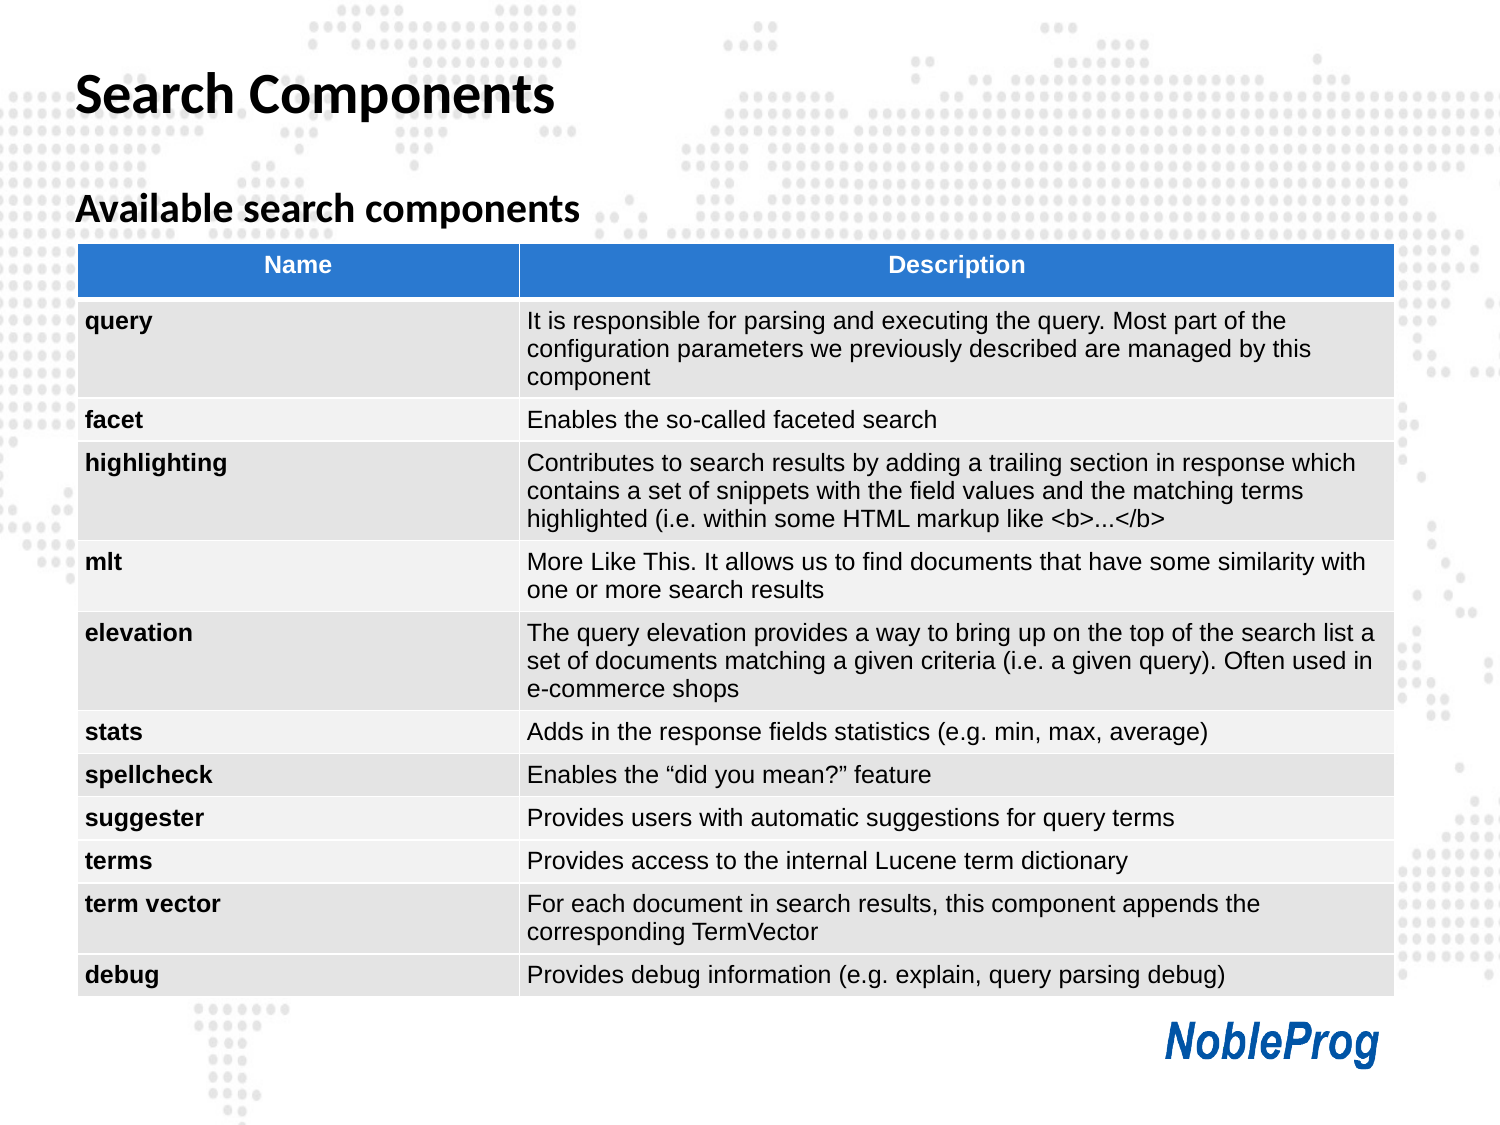

Search Components
Available search components
| Name | Description |
| --- | --- |
| query | It is responsible for parsing and executing the query. Most part of the configuration parameters we previously described are managed by this component |
| facet | Enables the so-called faceted search |
| highlighting | Contributes to search results by adding a trailing section in response which contains a set of snippets with the field values and the matching terms highlighted (i.e. within some HTML markup like <b>...</b> |
| mlt | More Like This. It allows us to find documents that have some similarity with one or more search results |
| elevation | The query elevation provides a way to bring up on the top of the search list a set of documents matching a given criteria (i.e. a given query). Often used in e-commerce shops |
| stats | Adds in the response fields statistics (e.g. min, max, average) |
| spellcheck | Enables the “did you mean?” feature |
| suggester | Provides users with automatic suggestions for query terms |
| terms | Provides access to the internal Lucene term dictionary |
| term vector | For each document in search results, this component appends the corresponding TermVector |
| debug | Provides debug information (e.g. explain, query parsing debug) |